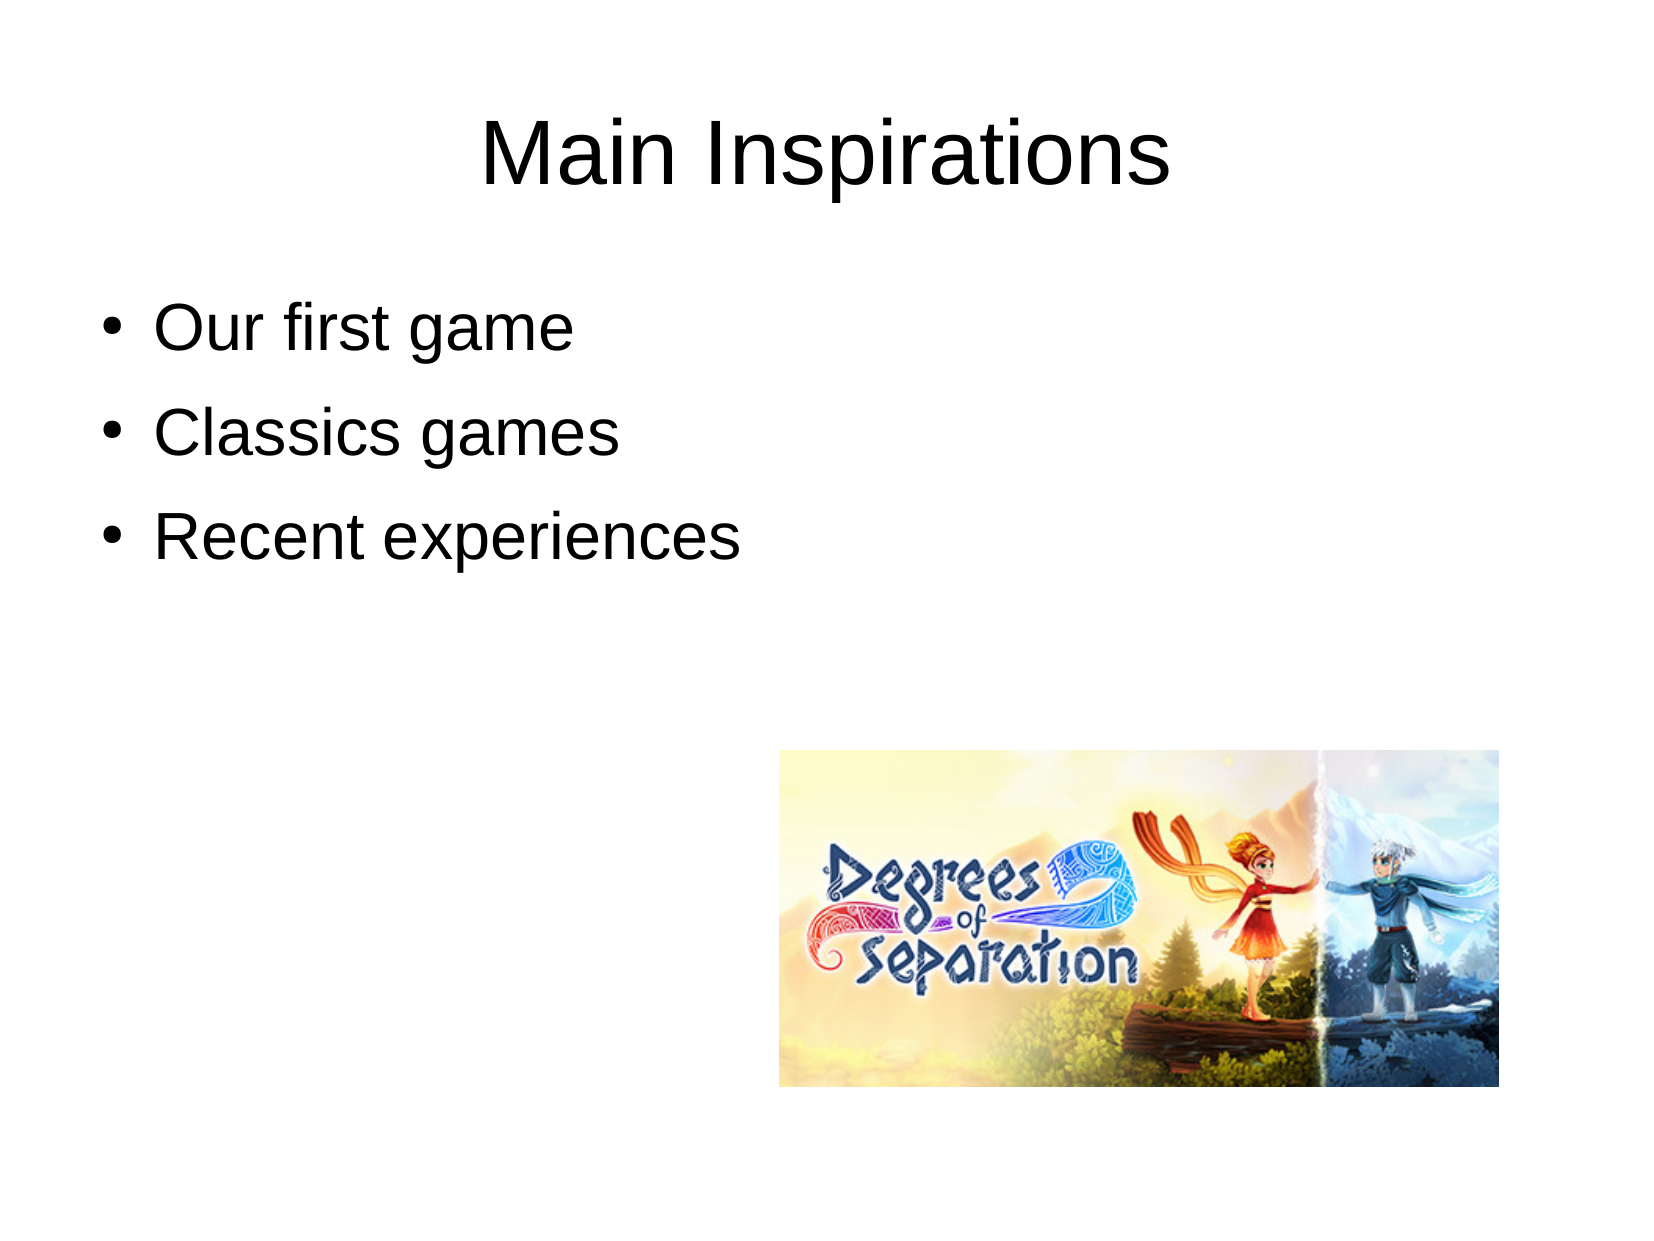

# Main Inspirations
Our first game
Classics games
Recent experiences